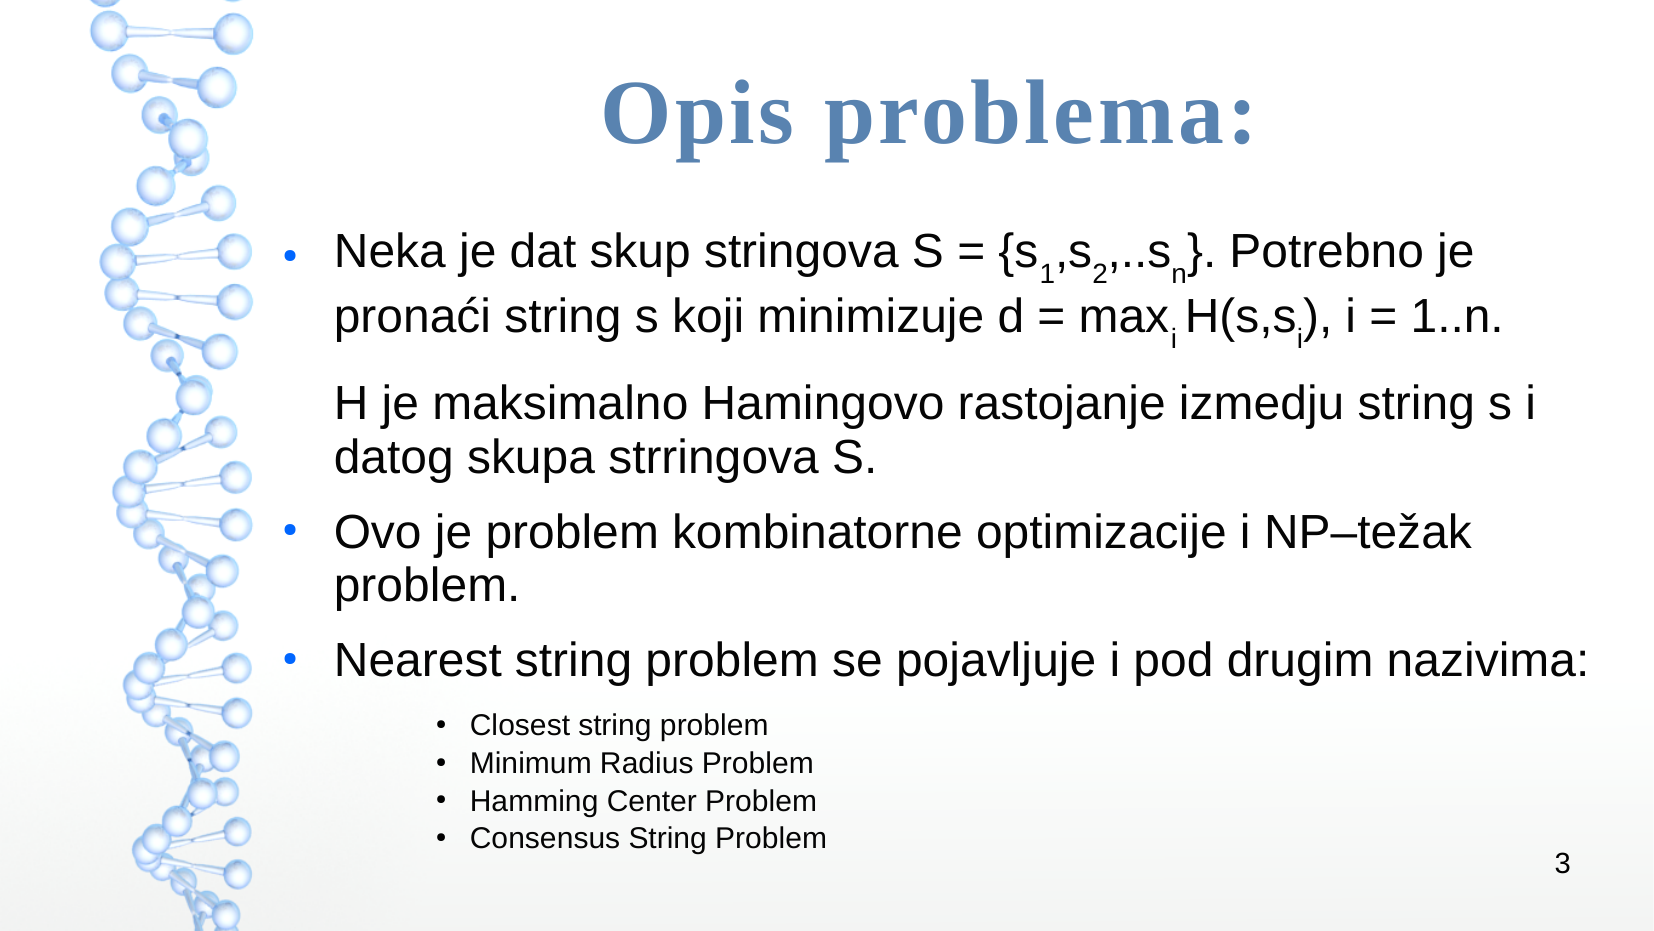

# Opis problema:
Neka je dat skup stringova S = {s1,s2,..sn}. Potrebno je pronaći string s koji minimizuje d = maxi H(s,si), i = 1..n.
H je maksimalno Hamingovo rastojanje izmedju string s i datog skupa strringova S.
Ovo je problem kombinatorne optimizacije i NP–težak problem.
Nearest string problem se pojavljuje i pod drugim nazivima:
Closest string problem
Minimum Radius Problem
Hamming Center Problem
Consensus String Problem
3